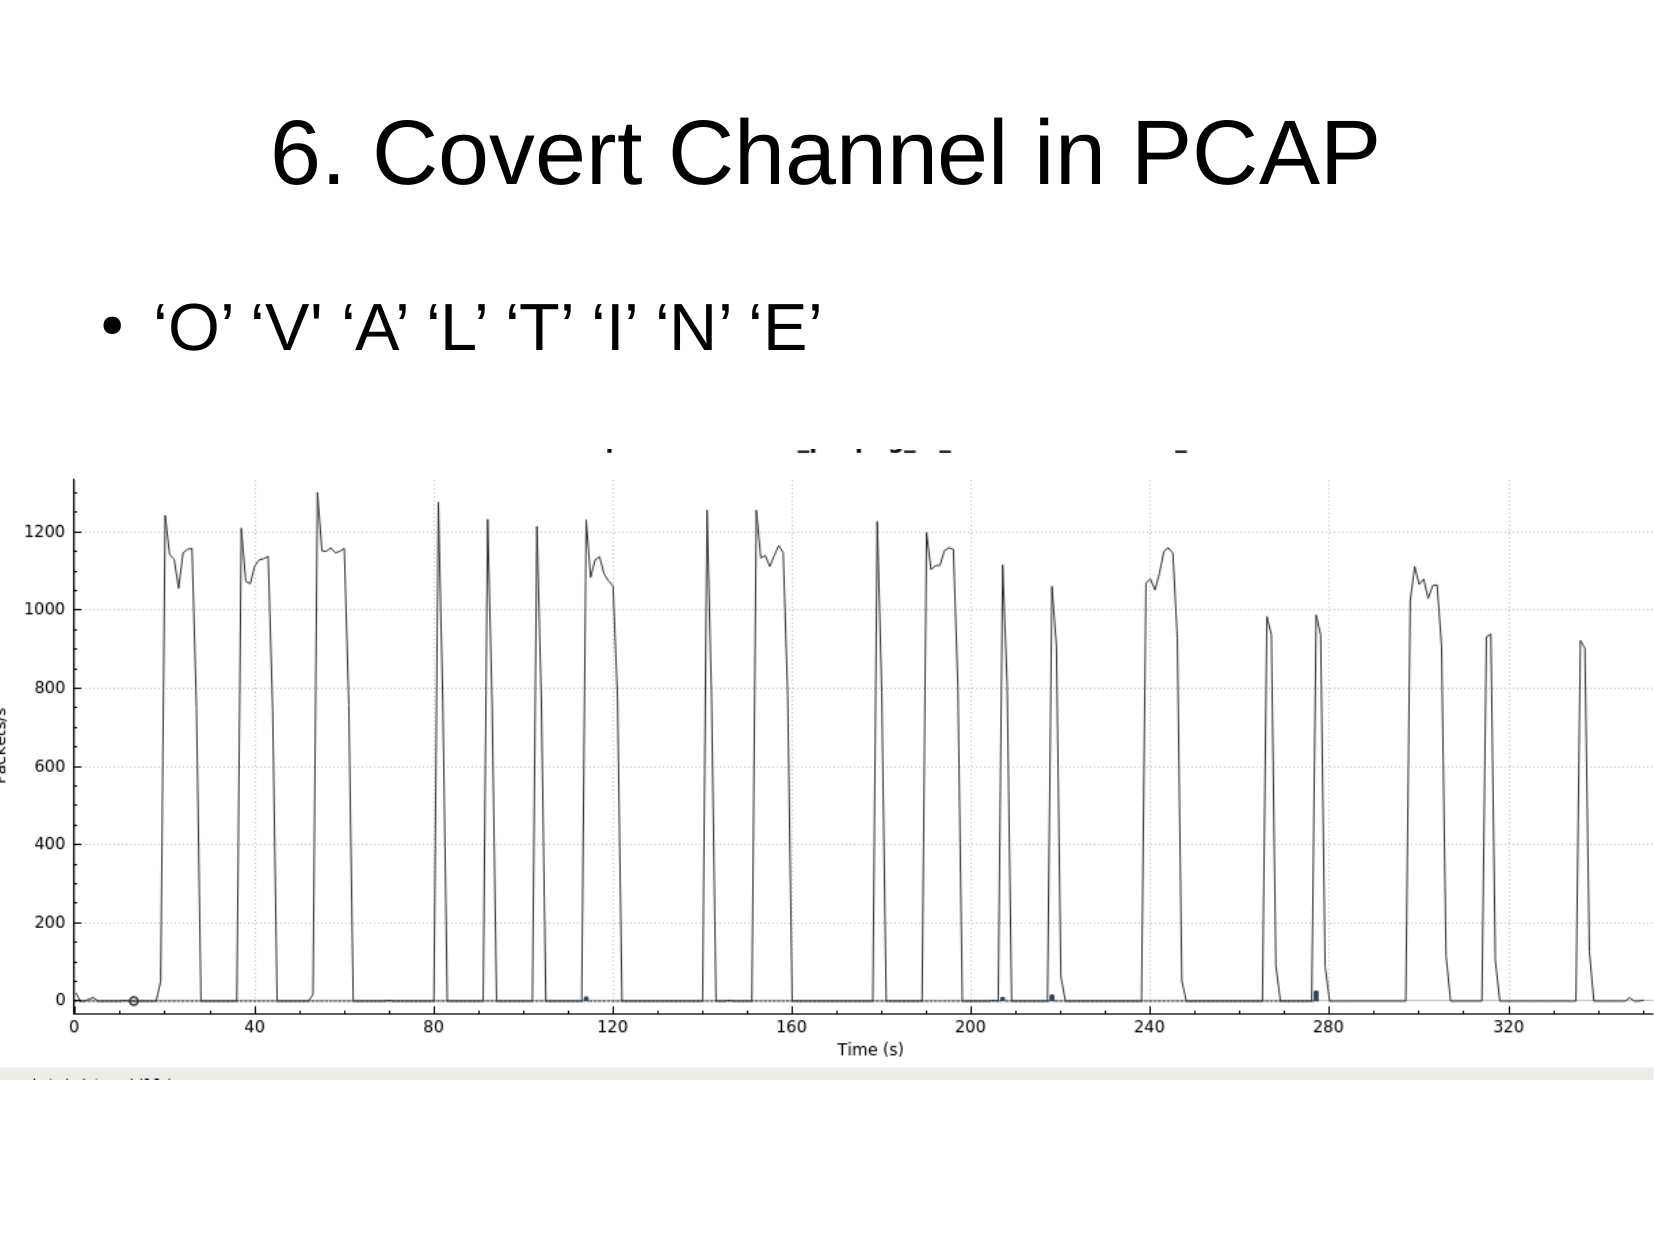

# 6. Covert Channel in PCAP
‘O’ ‘V' ‘A’ ‘L’ ‘T’ ‘I’ ‘N’ ‘E’